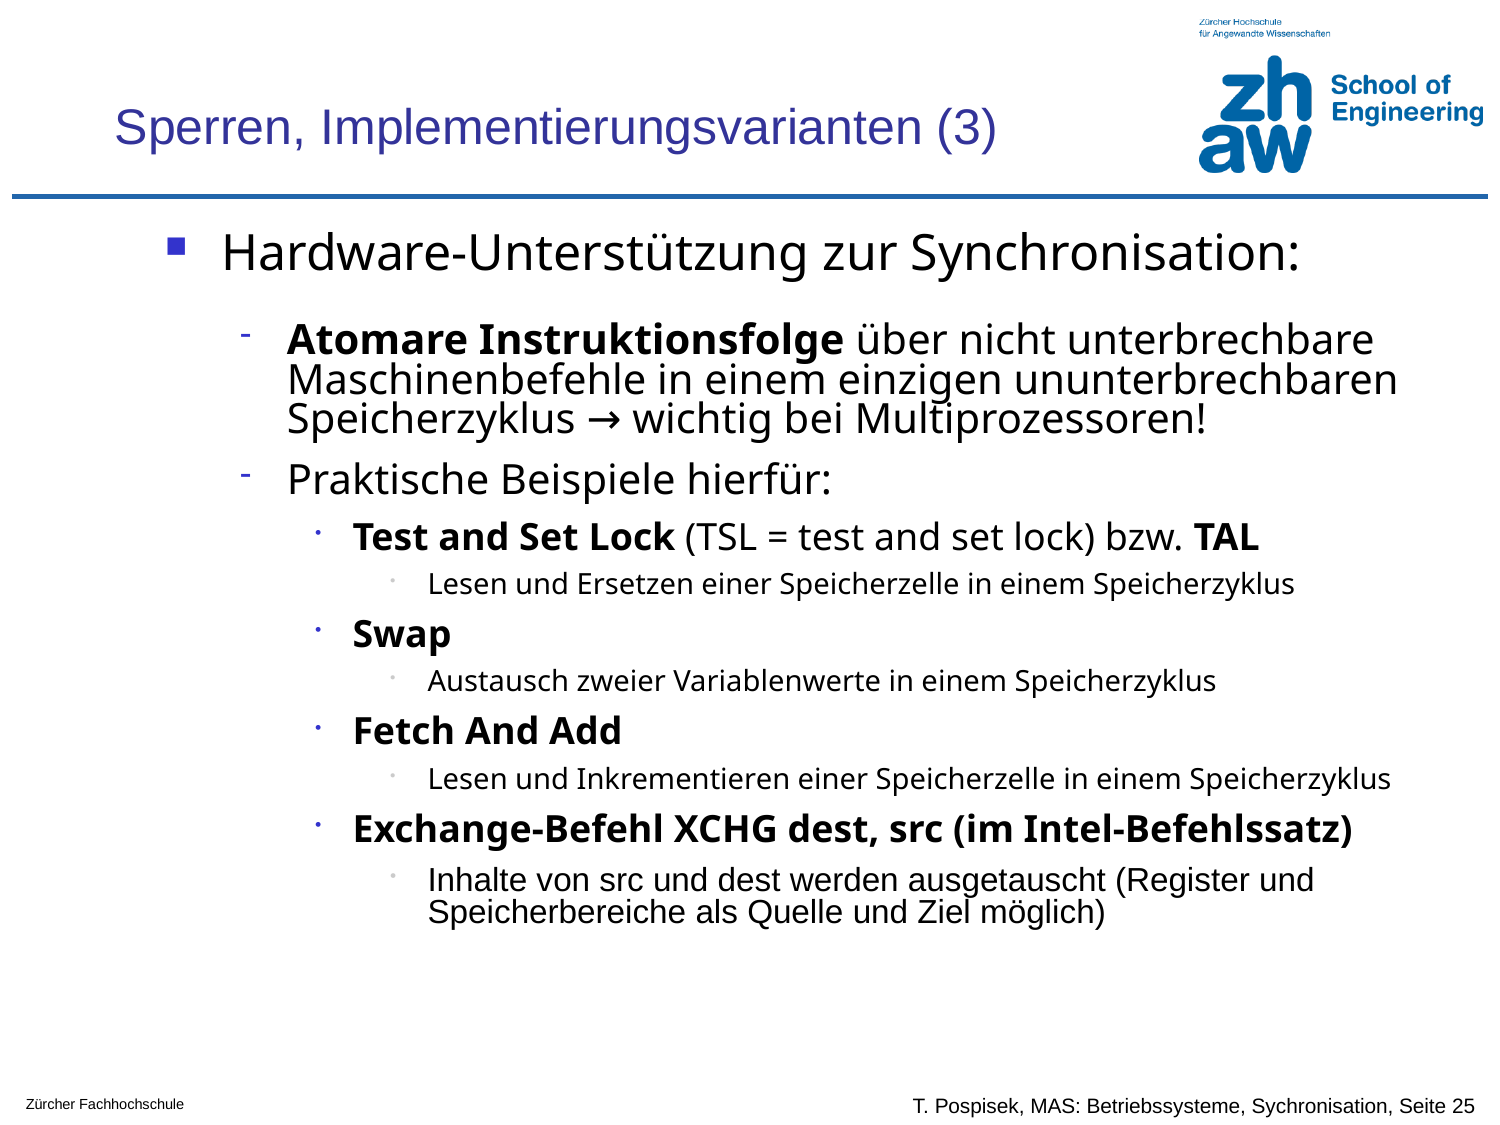

# Sperren, Implementierungsvarianten (3)
Hardware-Unterstützung zur Synchronisation:
Atomare Instruktionsfolge über nicht unterbrechbare Maschinenbefehle in einem einzigen ununterbrechbaren Speicherzyklus → wichtig bei Multiprozessoren!
Praktische Beispiele hierfür:
Test and Set Lock (TSL = test and set lock) bzw. TAL
Lesen und Ersetzen einer Speicherzelle in einem Speicherzyklus
Swap
Austausch zweier Variablenwerte in einem Speicherzyklus
Fetch And Add
Lesen und Inkrementieren einer Speicherzelle in einem Speicherzyklus
Exchange-Befehl XCHG dest, src (im Intel-Befehlssatz)
Inhalte von src und dest werden ausgetauscht (Register und Speicherbereiche als Quelle und Ziel möglich)